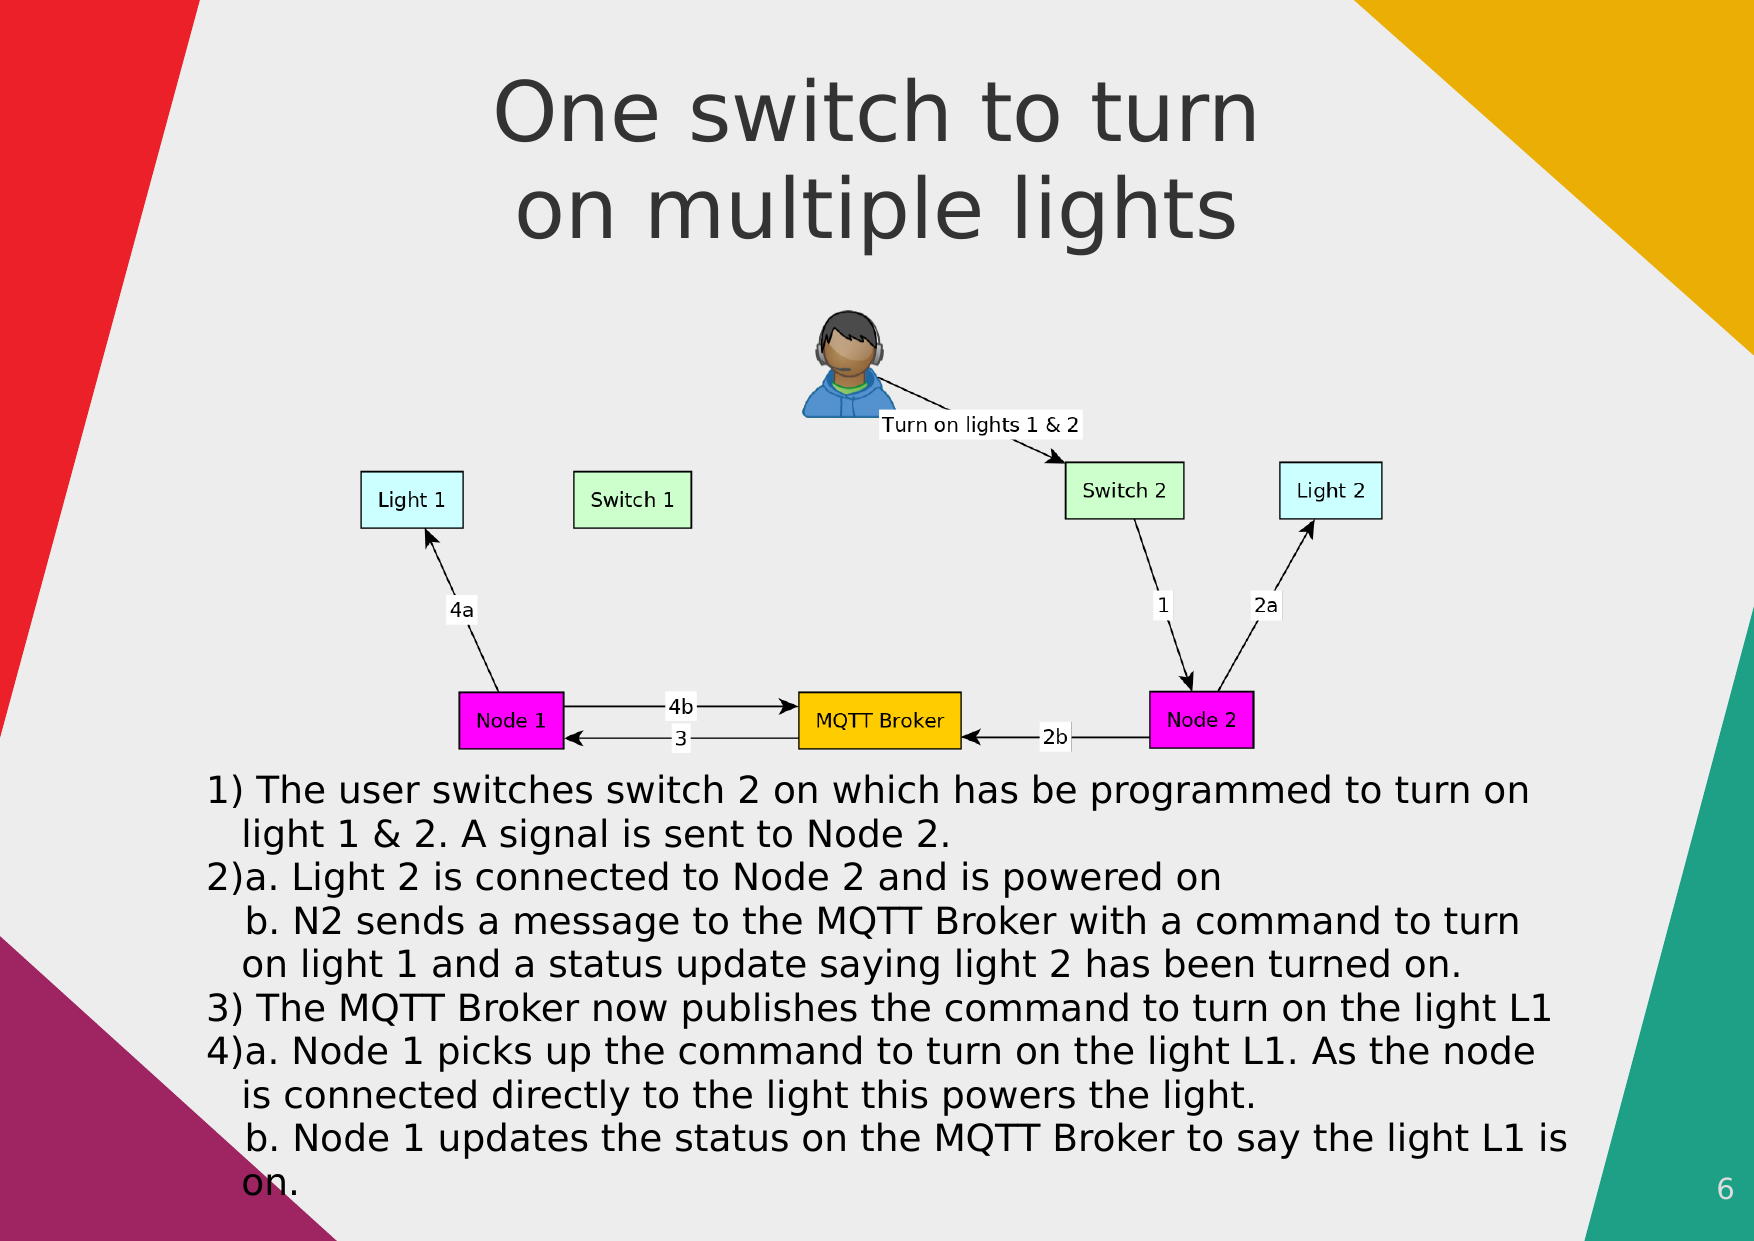

# One switch to turn on multiple lights
 The user switches switch 2 on which has be programmed to turn on light 1 & 2. A signal is sent to Node 2.
a. Light 2 is connected to Node 2 and is powered on
b. N2 sends a message to the MQTT Broker with a command to turn on light 1 and a status update saying light 2 has been turned on.
 The MQTT Broker now publishes the command to turn on the light L1
a. Node 1 picks up the command to turn on the light L1. As the node is connected directly to the light this powers the light.
b. Node 1 updates the status on the MQTT Broker to say the light L1 is on.
6